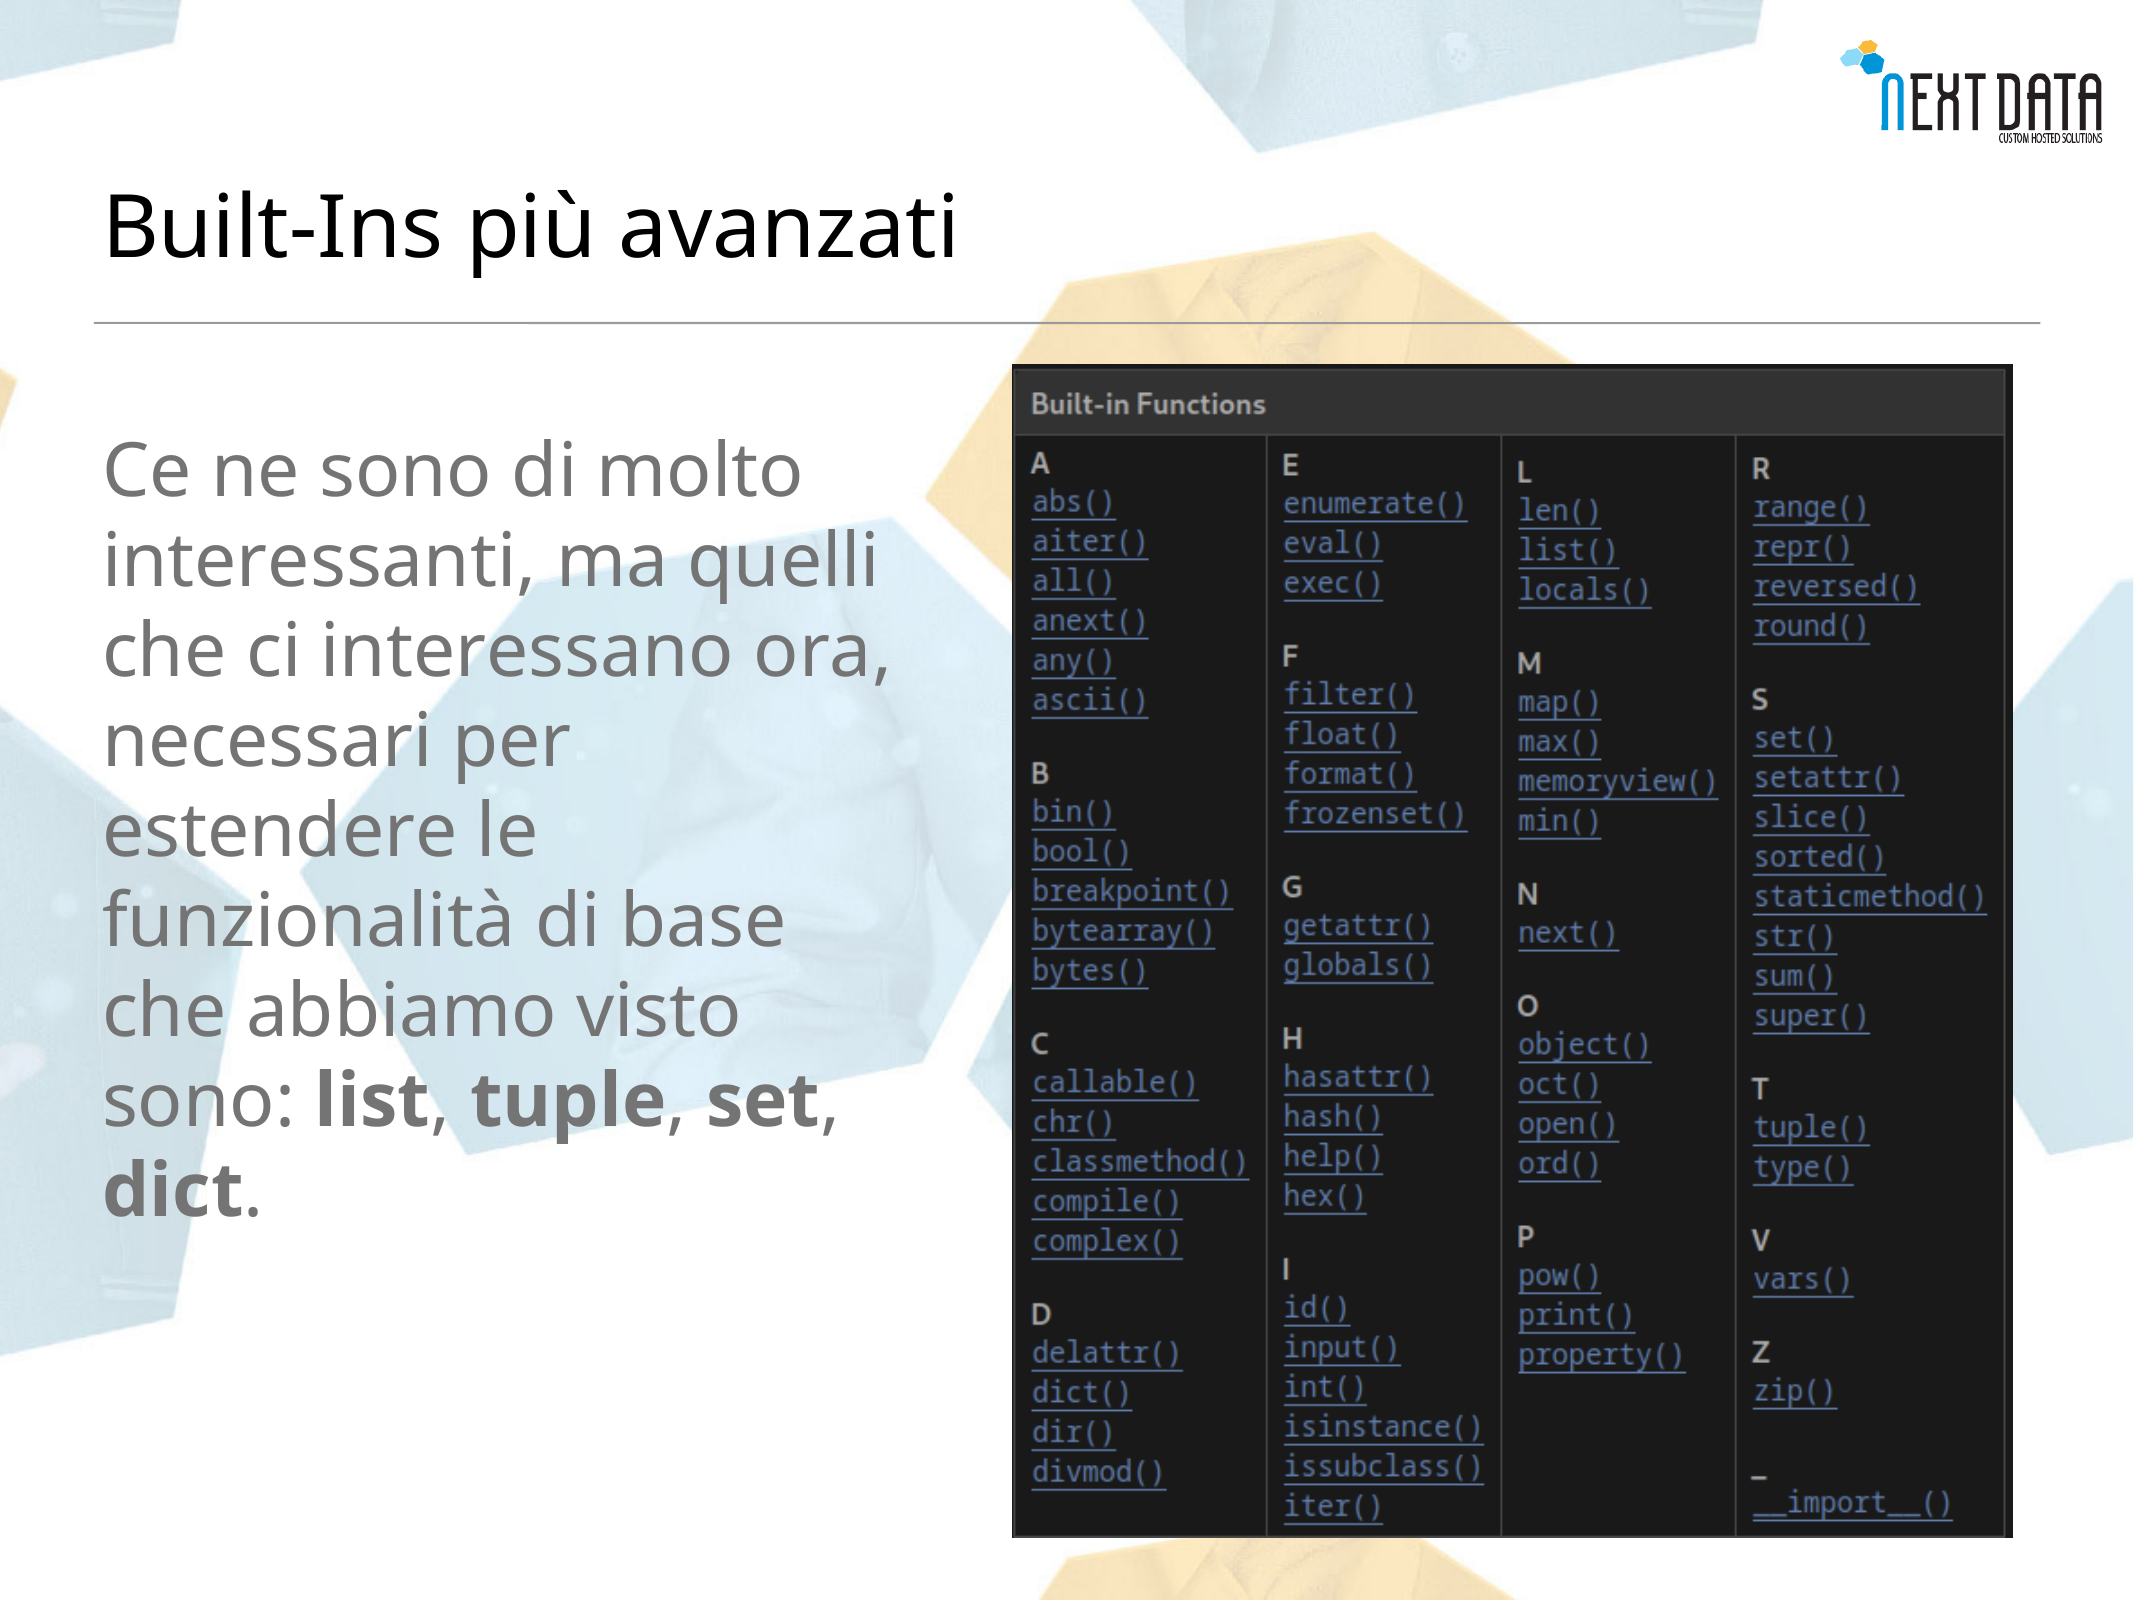

Built-Ins più avanzati
Ce ne sono di molto interessanti, ma quelli che ci interessano ora, necessari per estendere le funzionalità di base che abbiamo visto sono: list, tuple, set, dict.